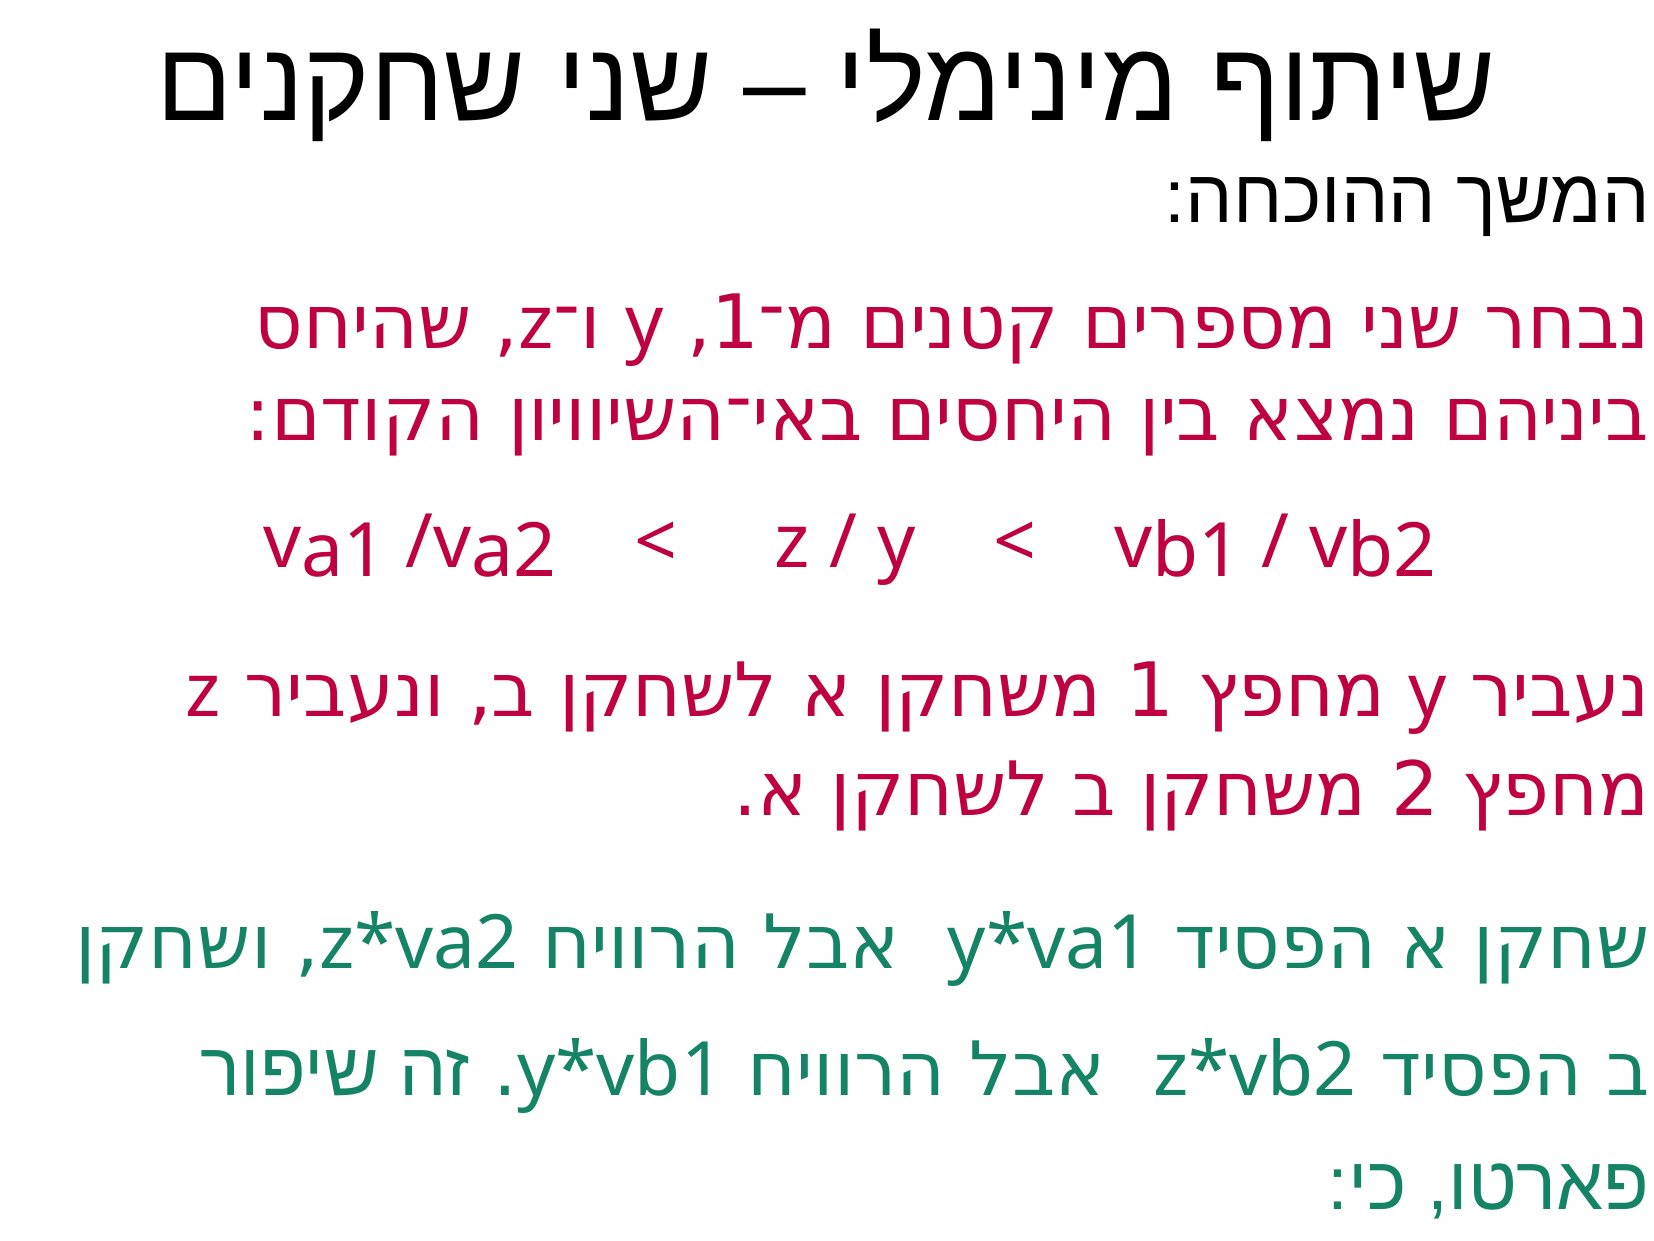

# שיתוף מינימלי – שני שחקנים
המשך ההוכחה:
נבחר שני מספרים קטנים מ־1, y ו־z, שהיחס ביניהם נמצא בין היחסים באי־השיוויון הקודם:
 va1 /va2 < z / y < vb1 / vb2
נעביר y מחפץ 1 משחקן א לשחקן ב, ונעביר z מחפץ 2 משחקן ב לשחקן א.
שחקן א הפסיד y*va1 אבל הרוויח z*va2, ושחקן ב הפסיד z*vb2 אבל הרוויח y*vb1. זה שיפור פארטו, כי:
z*va2 > y*va1 y*vb1 > z*vb2
מכאן, שהחלוקה הלא-מסודרת אינה יעילה-פארטו. ***
דוגמה: נניח שלשחקן א יש 0.3 מחפץ 1,
 ולשחקן ב יש 0.4 מחפץ 2.
אז צריך להתקיים: y <= 0.3, z <= 0.4.
נסמן ב-r את היחס z/y הרצוי, נניח,
r = (va1/va2 + vb1/vb2)/2
אז z=y*r. ננסה לבחור y=0.3 ונראה אם y*r <= 0.4
אם כן סיימנו, אם לא נבחר z=0.4 ונראה אם z/r <= 0.3 .